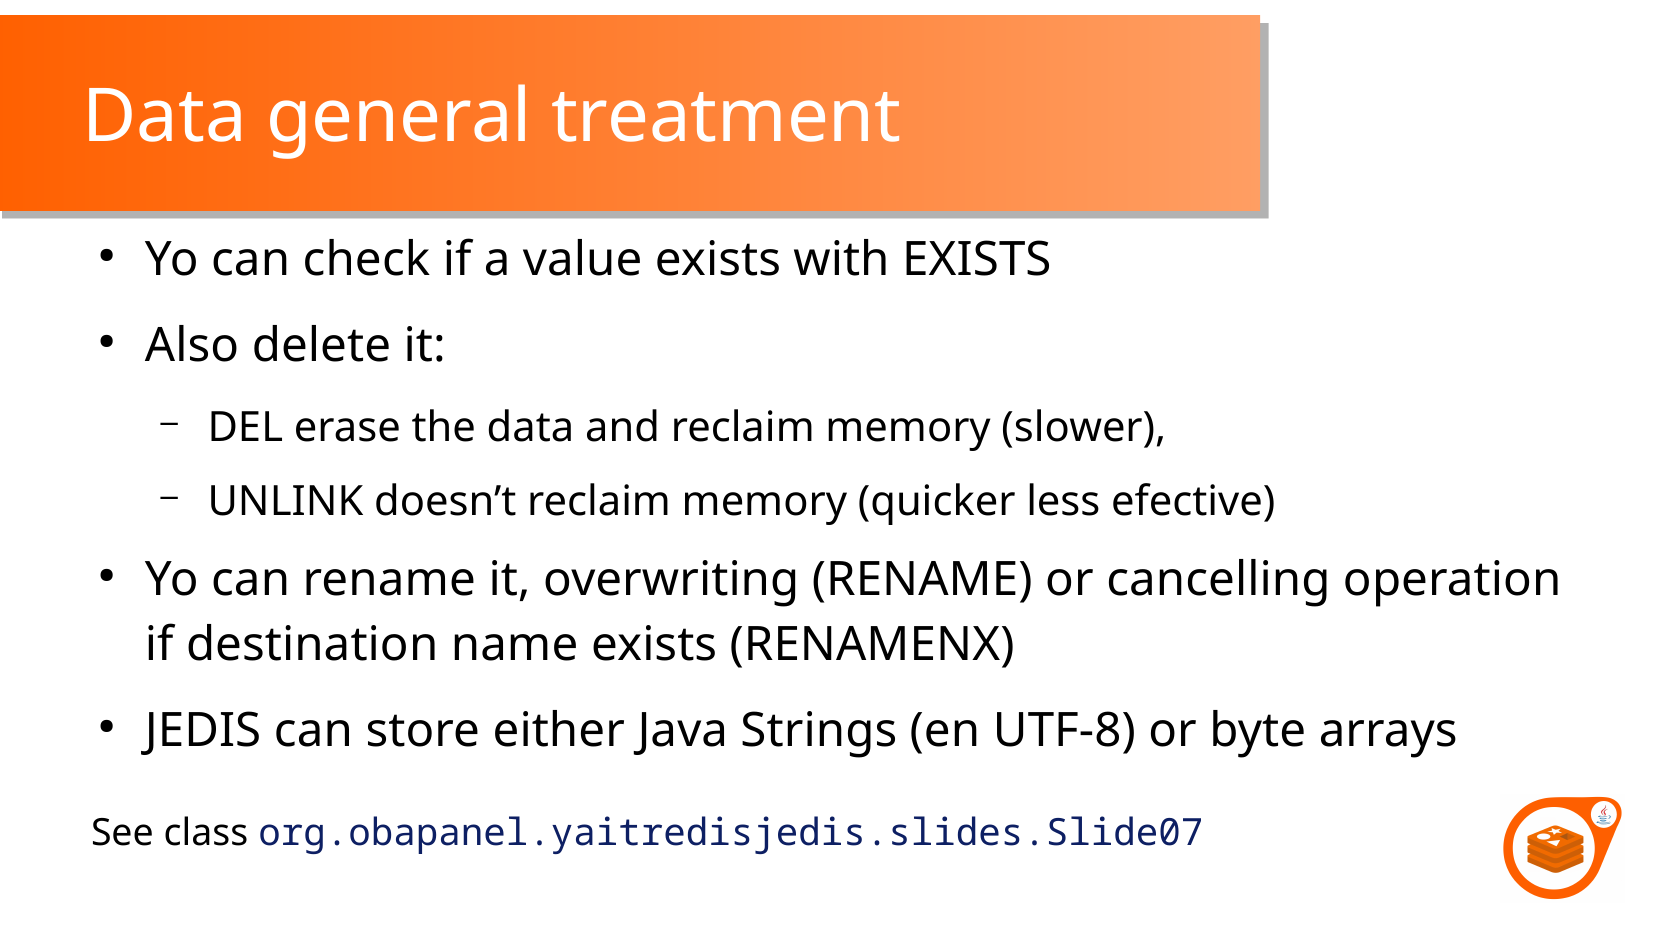

# Data general treatment
Yo can check if a value exists with EXISTS
Also delete it:
DEL erase the data and reclaim memory (slower),
UNLINK doesn’t reclaim memory (quicker less efective)
Yo can rename it, overwriting (RENAME) or cancelling operation if destination name exists (RENAMENX)
JEDIS can store either Java Strings (en UTF-8) or byte arrays
See class org.obapanel.yaitredisjedis.slides.Slide07